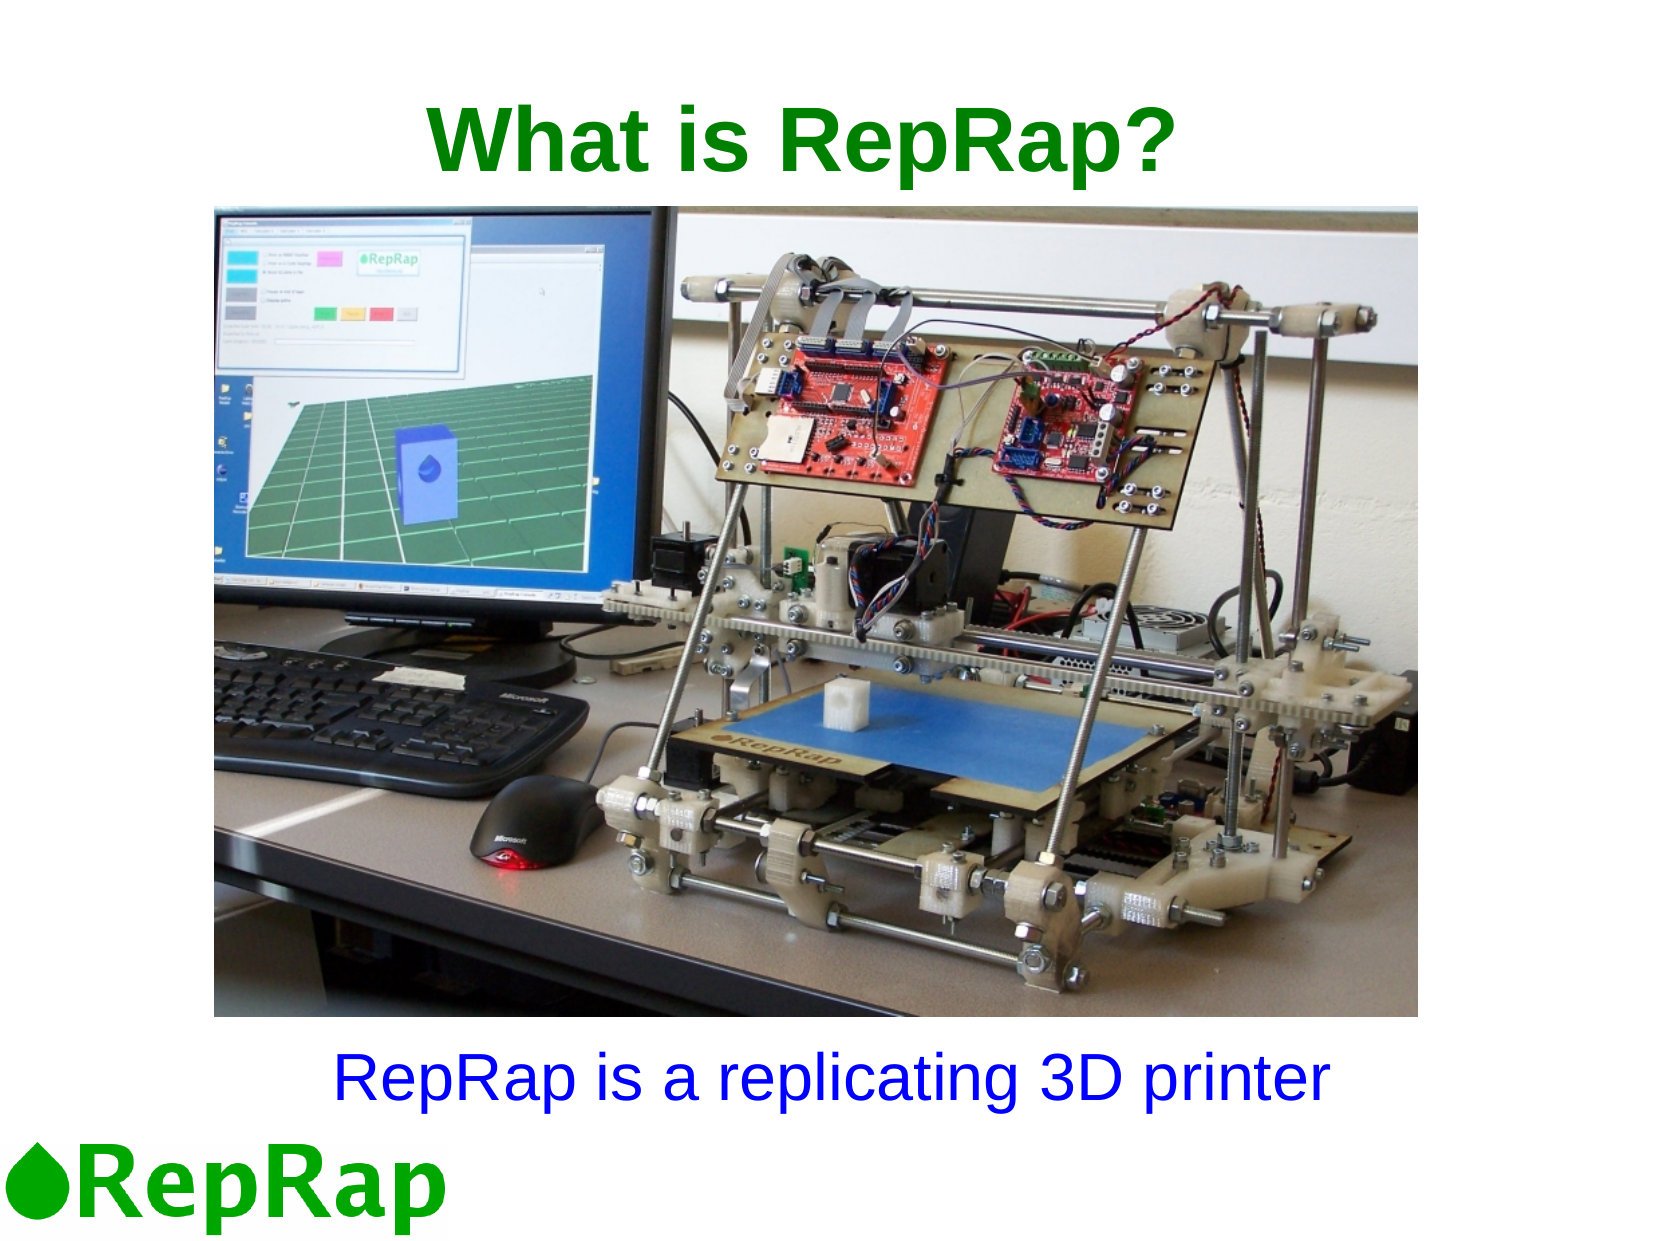

# What is RepRap?
RepRap is a replicating 3D printer